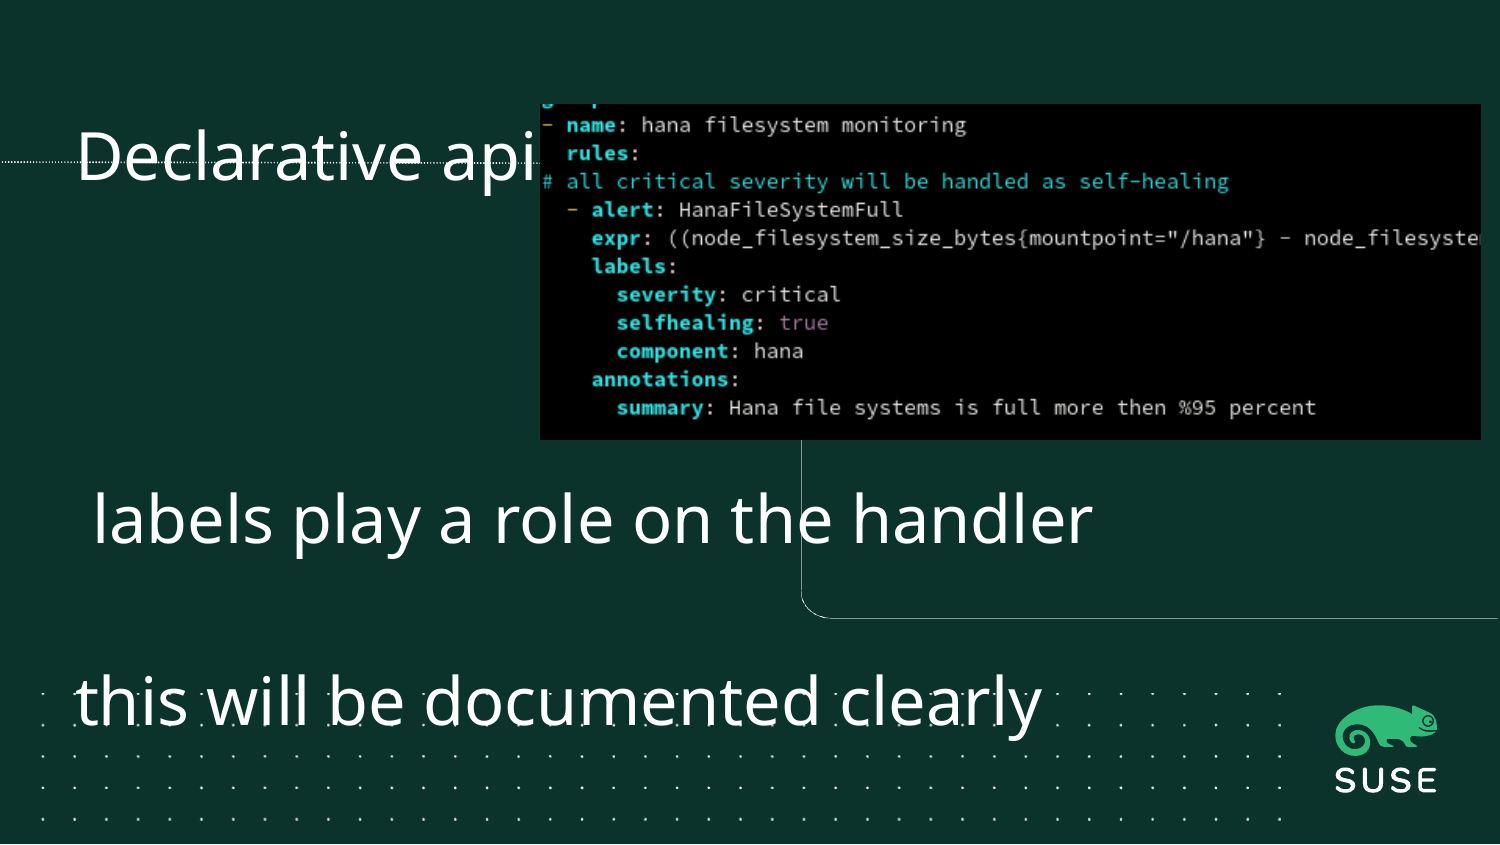

# Declarative api labels play a role on the handler this will be documented clearly